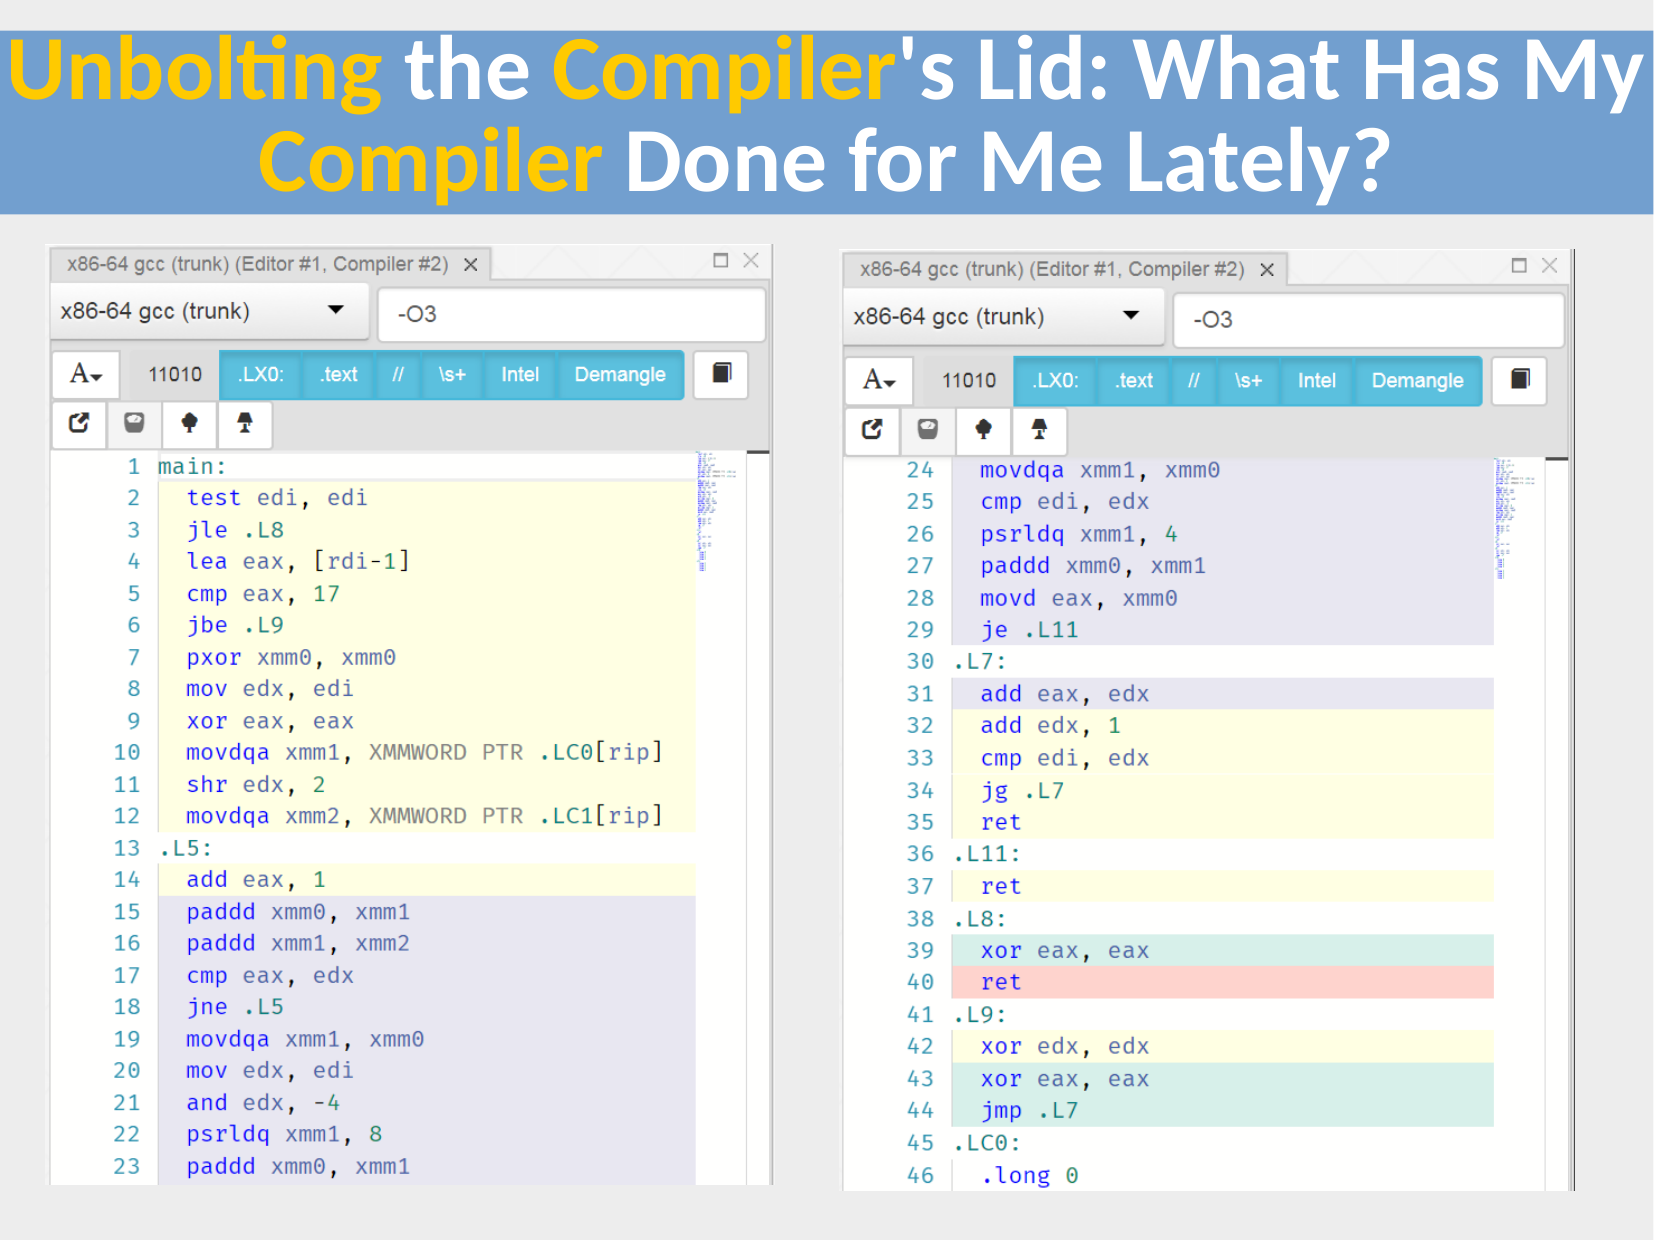

# Unbolting the Compiler's Lid: What Has My Compiler Done for Me Lately?